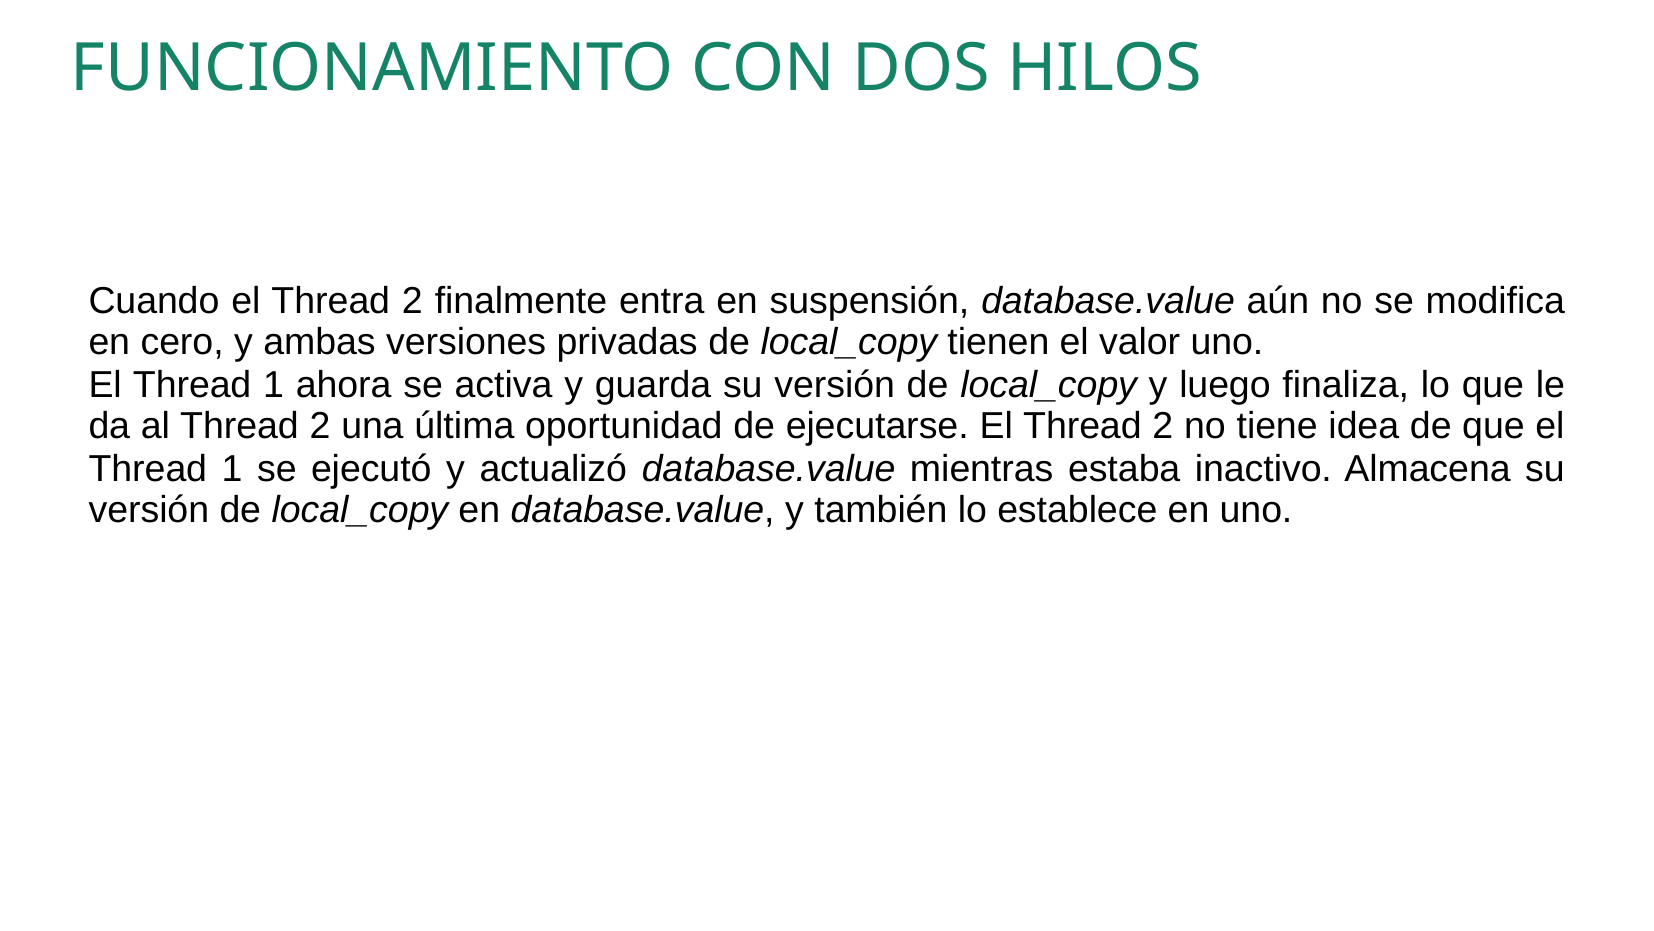

# FUNCIONAMIENTO CON DOS HILOS
Cuando el Thread 2 finalmente entra en suspensión, database.value aún no se modifica en cero, y ambas versiones privadas de local_copy tienen el valor uno.
El Thread 1 ahora se activa y guarda su versión de local_copy y luego finaliza, lo que le da al Thread 2 una última oportunidad de ejecutarse. El Thread 2 no tiene idea de que el Thread 1 se ejecutó y actualizó database.value mientras estaba inactivo. Almacena su versión de local_copy en database.value, y también lo establece en uno.